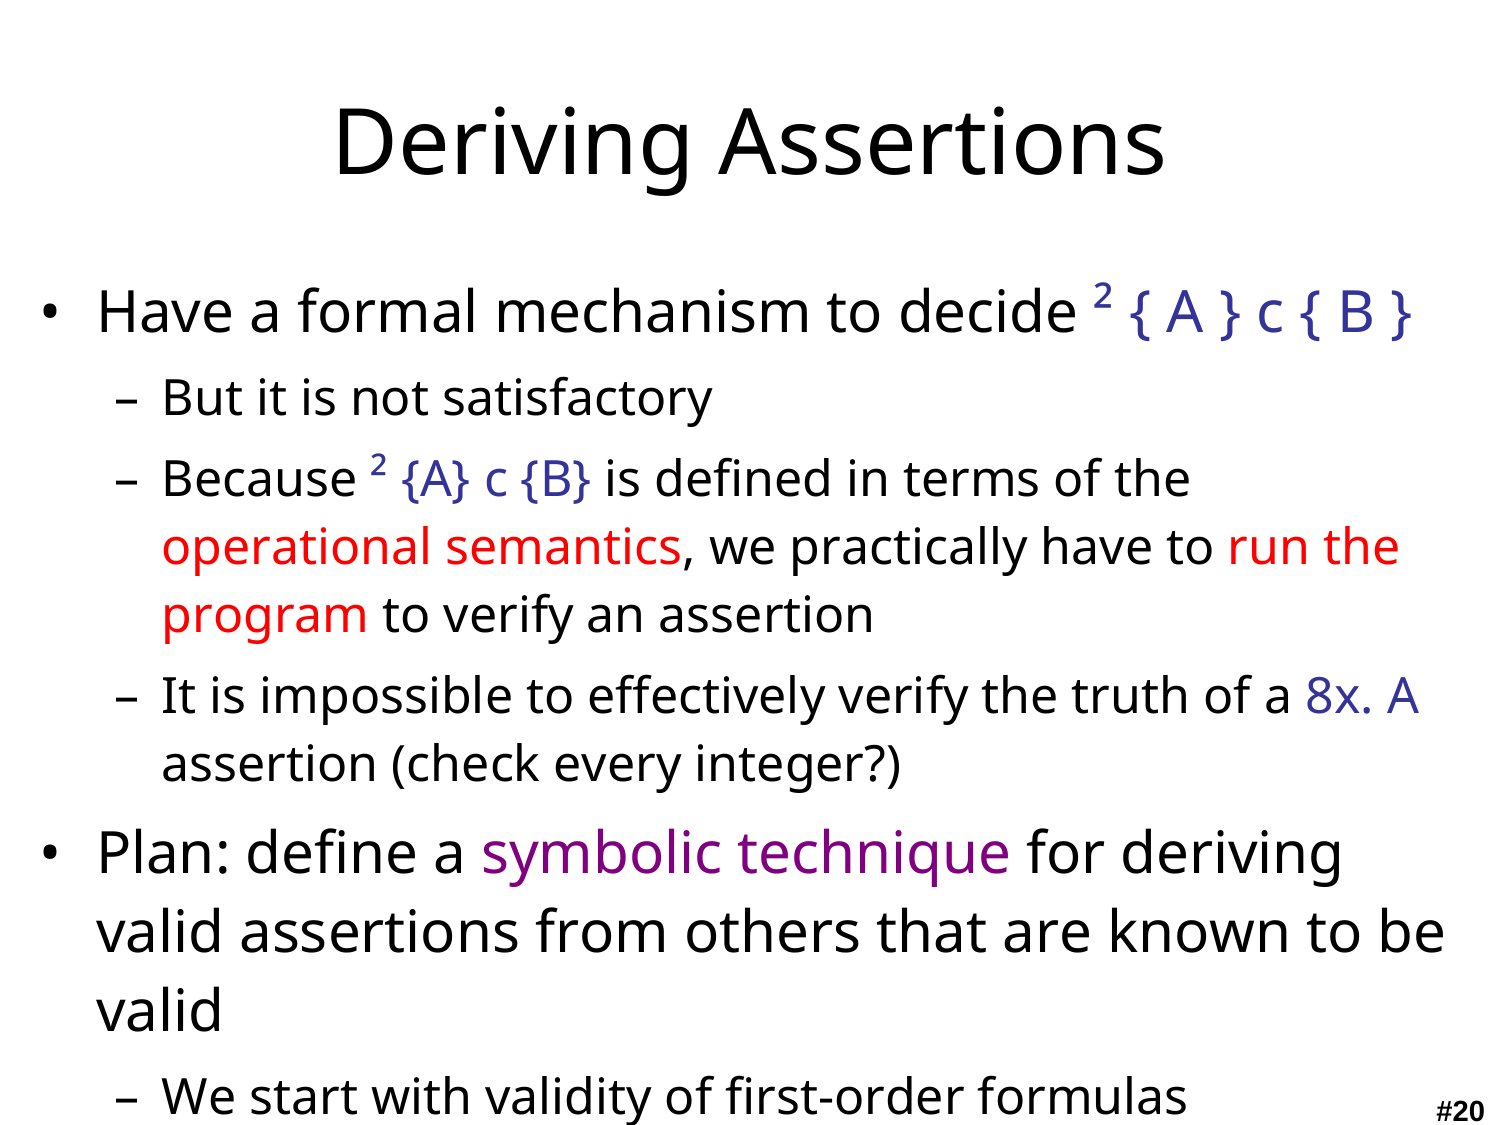

# Deriving Assertions
Have a formal mechanism to decide ² { A } c { B }
But it is not satisfactory
Because ² {A} c {B} is defined in terms of the operational semantics, we practically have to run the program to verify an assertion
It is impossible to effectively verify the truth of a 8x. A assertion (check every integer?)
Plan: define a symbolic technique for deriving valid assertions from others that are known to be valid
We start with validity of first-order formulas
20